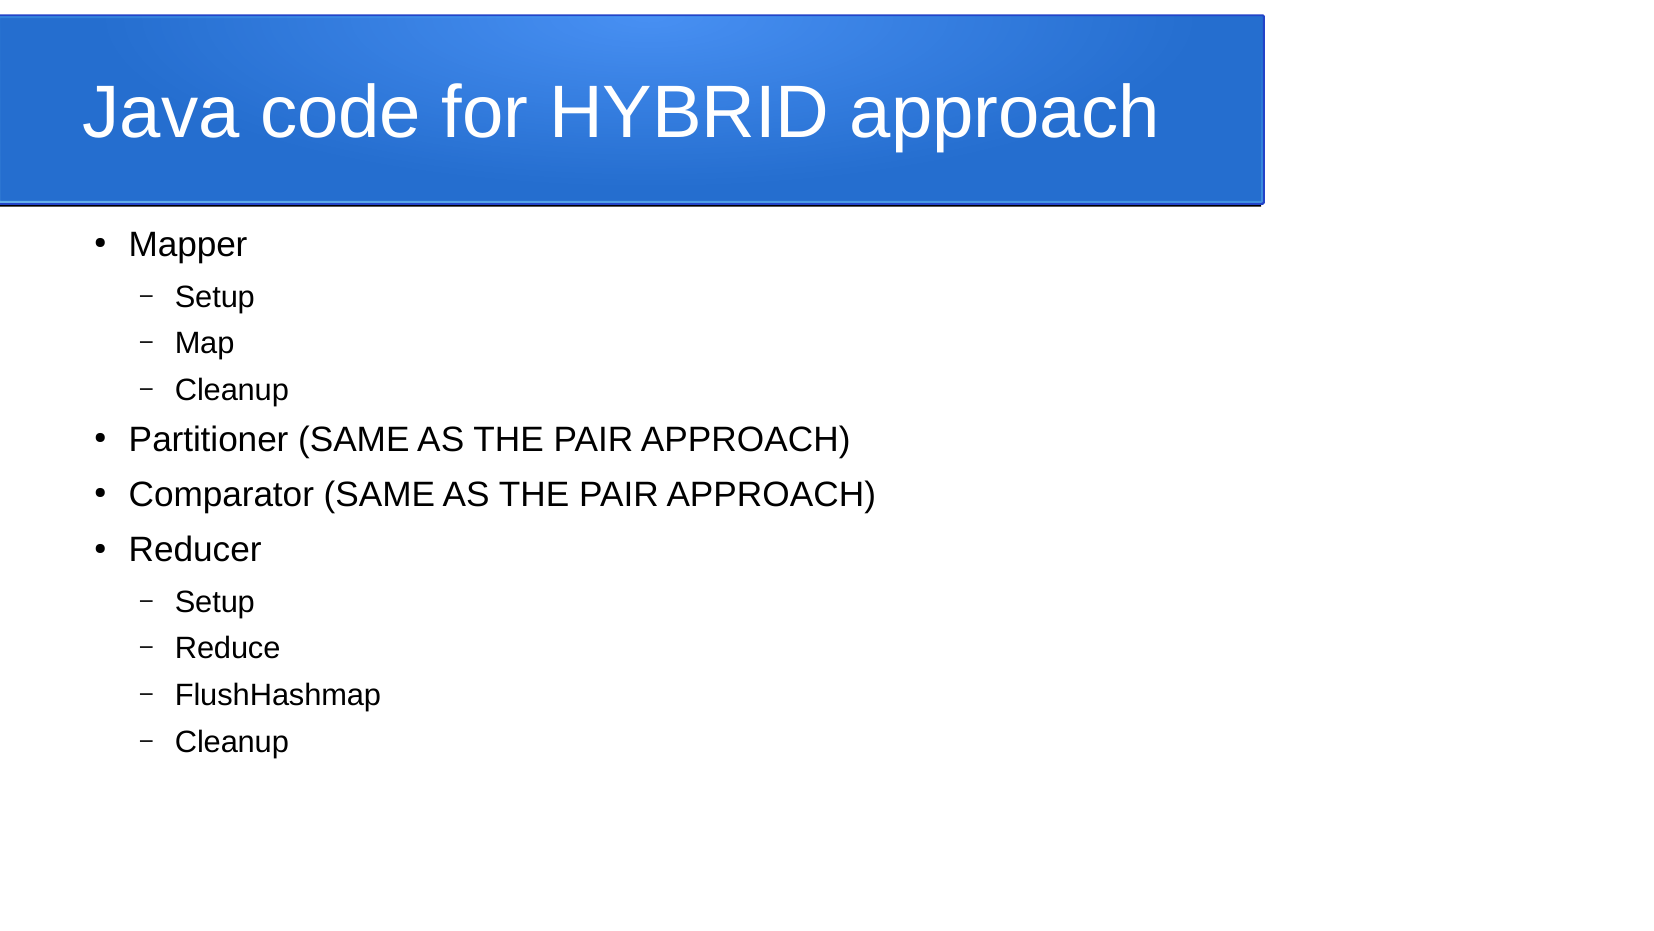

# Java code for HYBRID approach
Mapper
Setup
Map
Cleanup
Partitioner (SAME AS THE PAIR APPROACH)
Comparator (SAME AS THE PAIR APPROACH)
Reducer
Setup
Reduce
FlushHashmap
Cleanup